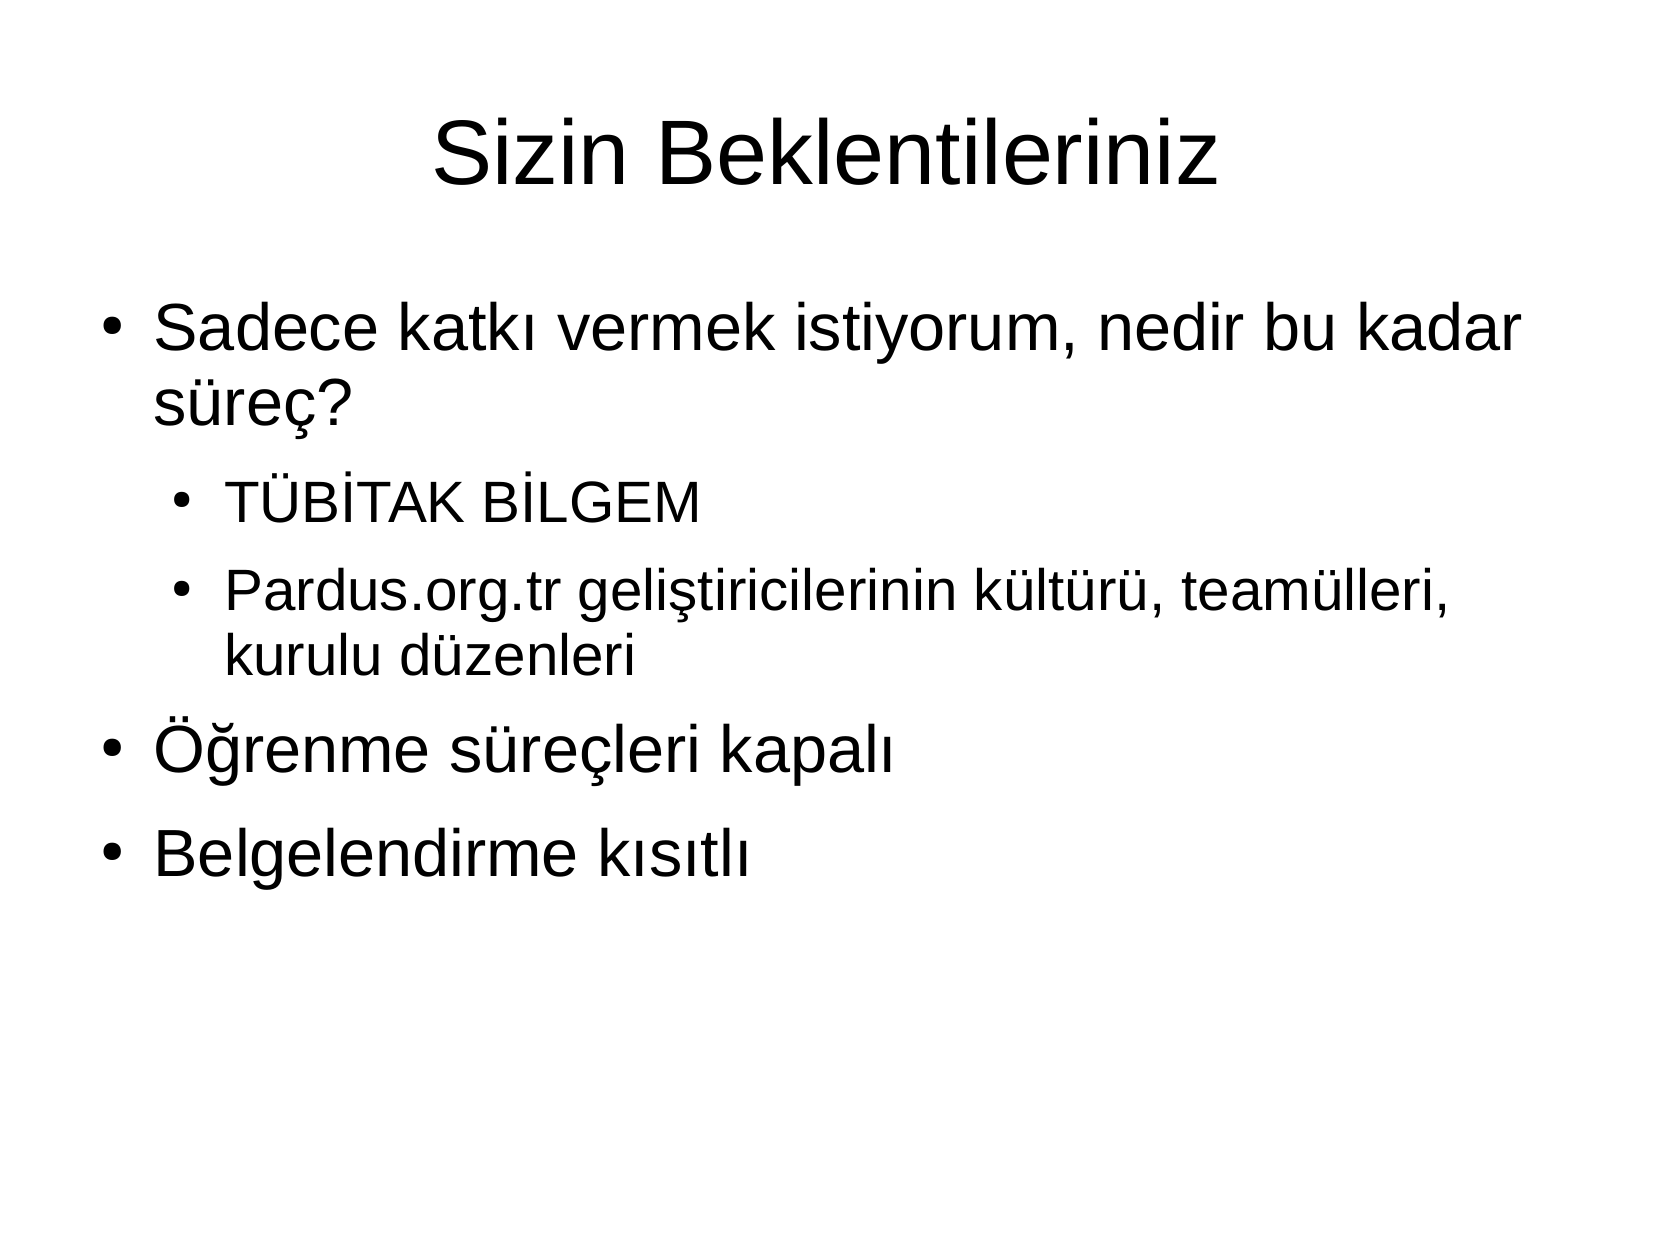

# Sizin Beklentileriniz
Sadece katkı vermek istiyorum, nedir bu kadar süreç?
TÜBİTAK BİLGEM
Pardus.org.tr geliştiricilerinin kültürü, teamülleri, kurulu düzenleri
Öğrenme süreçleri kapalı
Belgelendirme kısıtlı